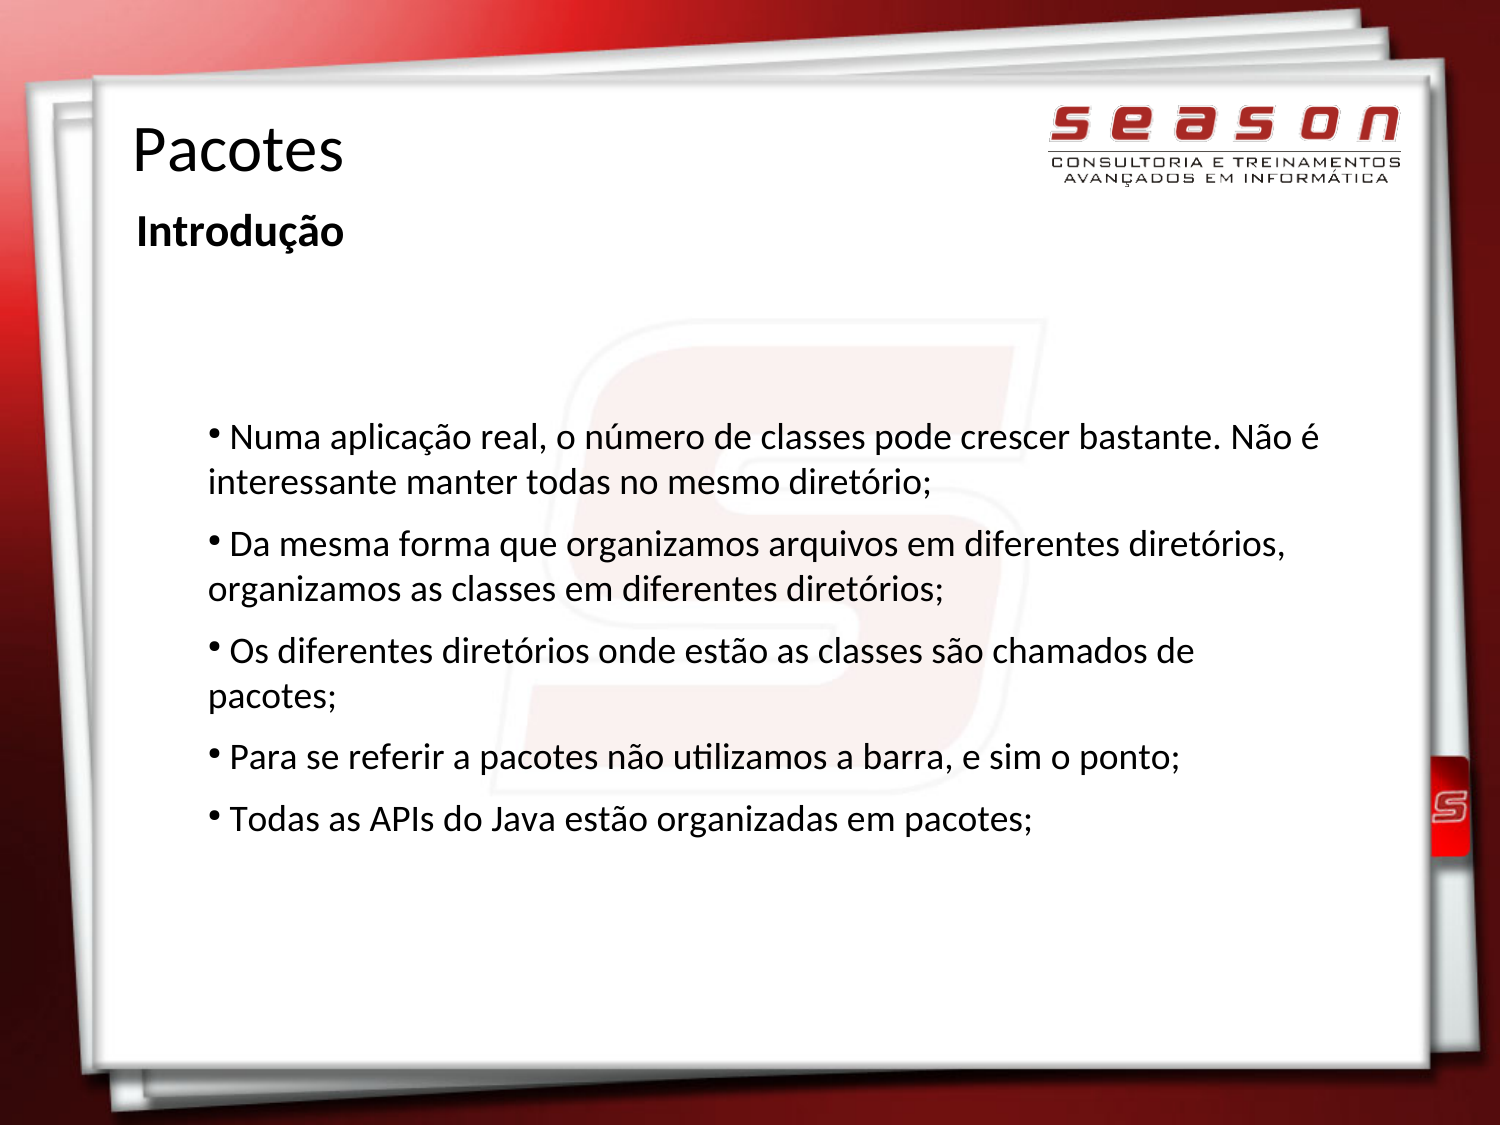

# Pacotes
Introdução
 Numa aplicação real, o número de classes pode crescer bastante. Não é interessante manter todas no mesmo diretório;
 Da mesma forma que organizamos arquivos em diferentes diretórios, organizamos as classes em diferentes diretórios;
 Os diferentes diretórios onde estão as classes são chamados de pacotes;
 Para se referir a pacotes não utilizamos a barra, e sim o ponto;
 Todas as APIs do Java estão organizadas em pacotes;